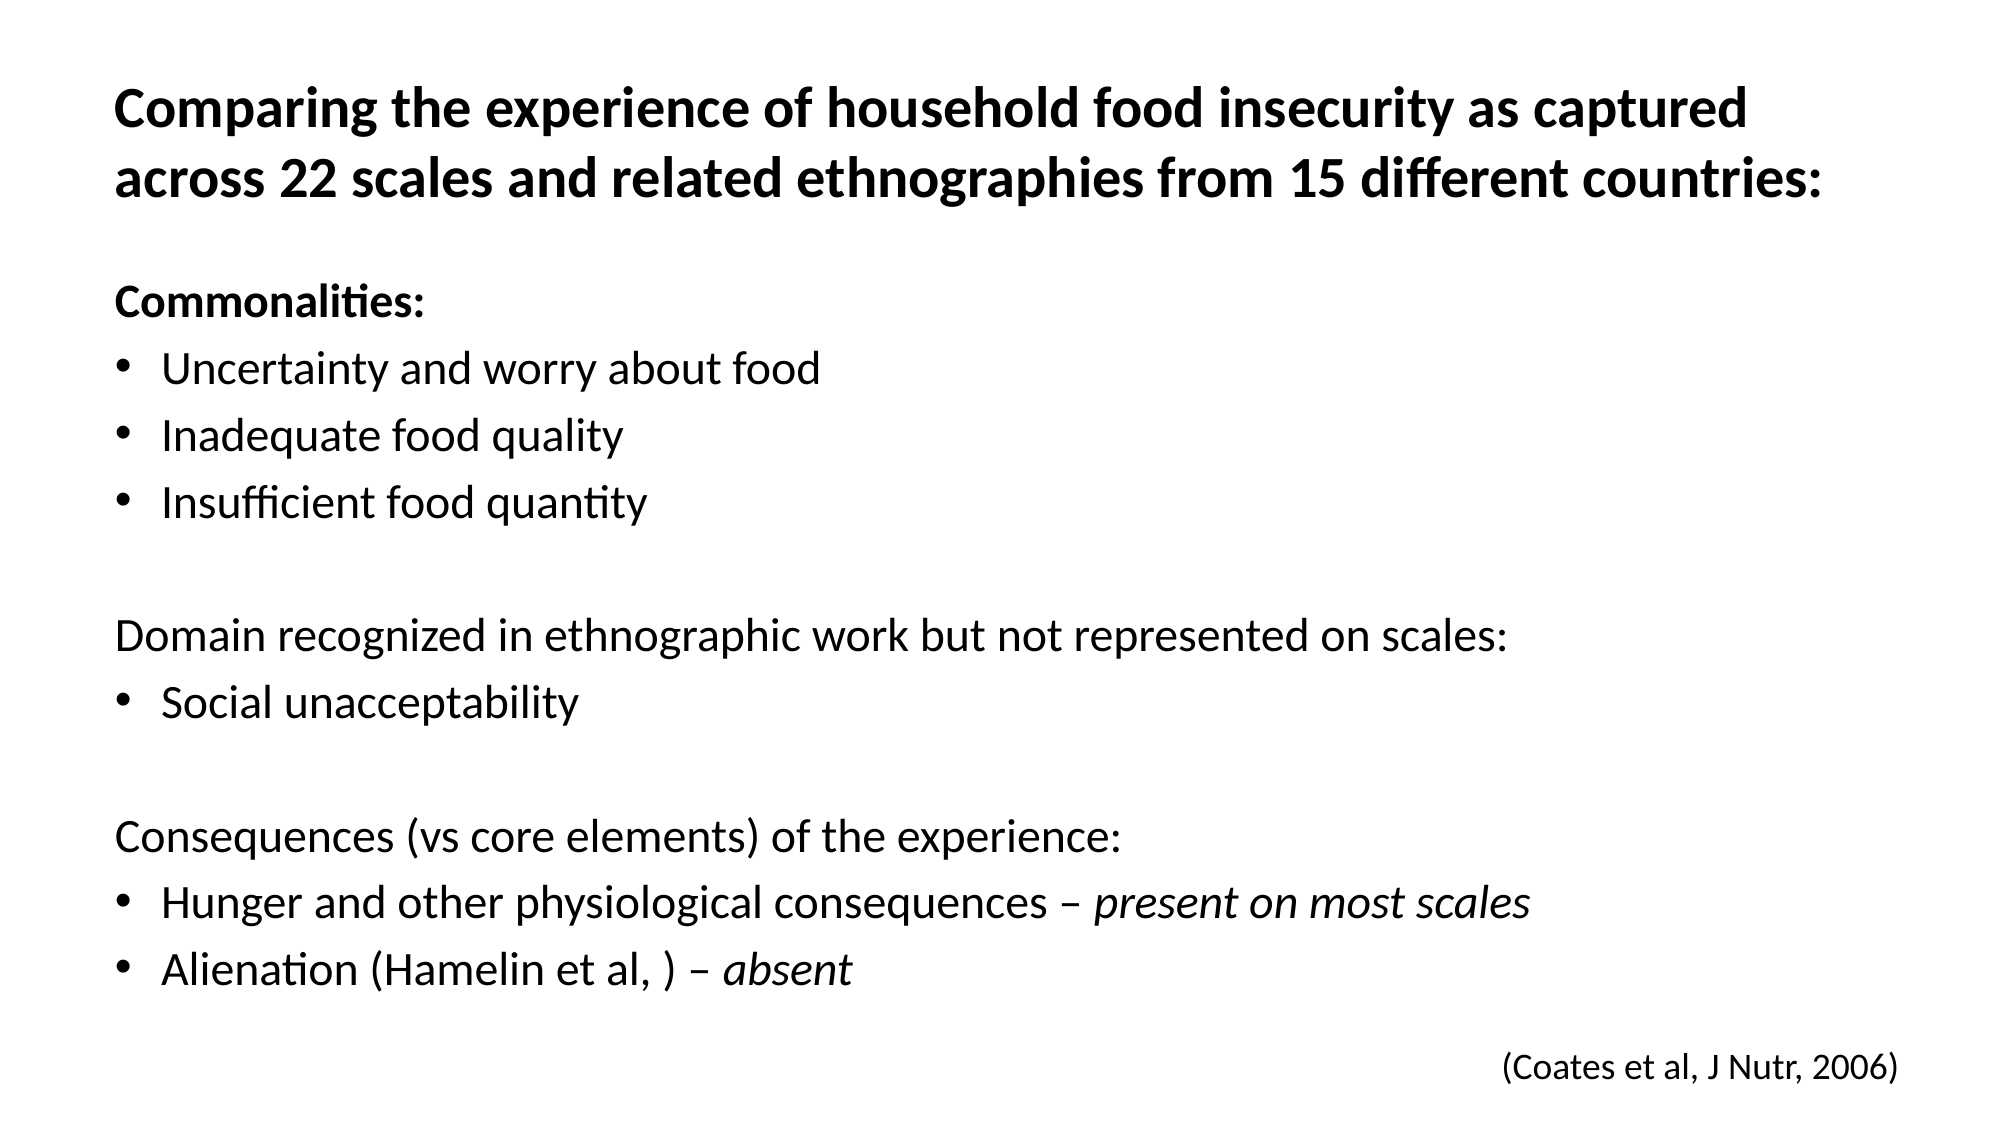

# Comparing the experience of household food insecurity as captured across 22 scales and related ethnographies from 15 different countries:
Commonalities:
Uncertainty and worry about food
Inadequate food quality
Insufficient food quantity
Domain recognized in ethnographic work but not represented on scales:
Social unacceptability
Consequences (vs core elements) of the experience:
Hunger and other physiological consequences – present on most scales
Alienation (Hamelin et al, ) – absent
(Coates et al, J Nutr, 2006)